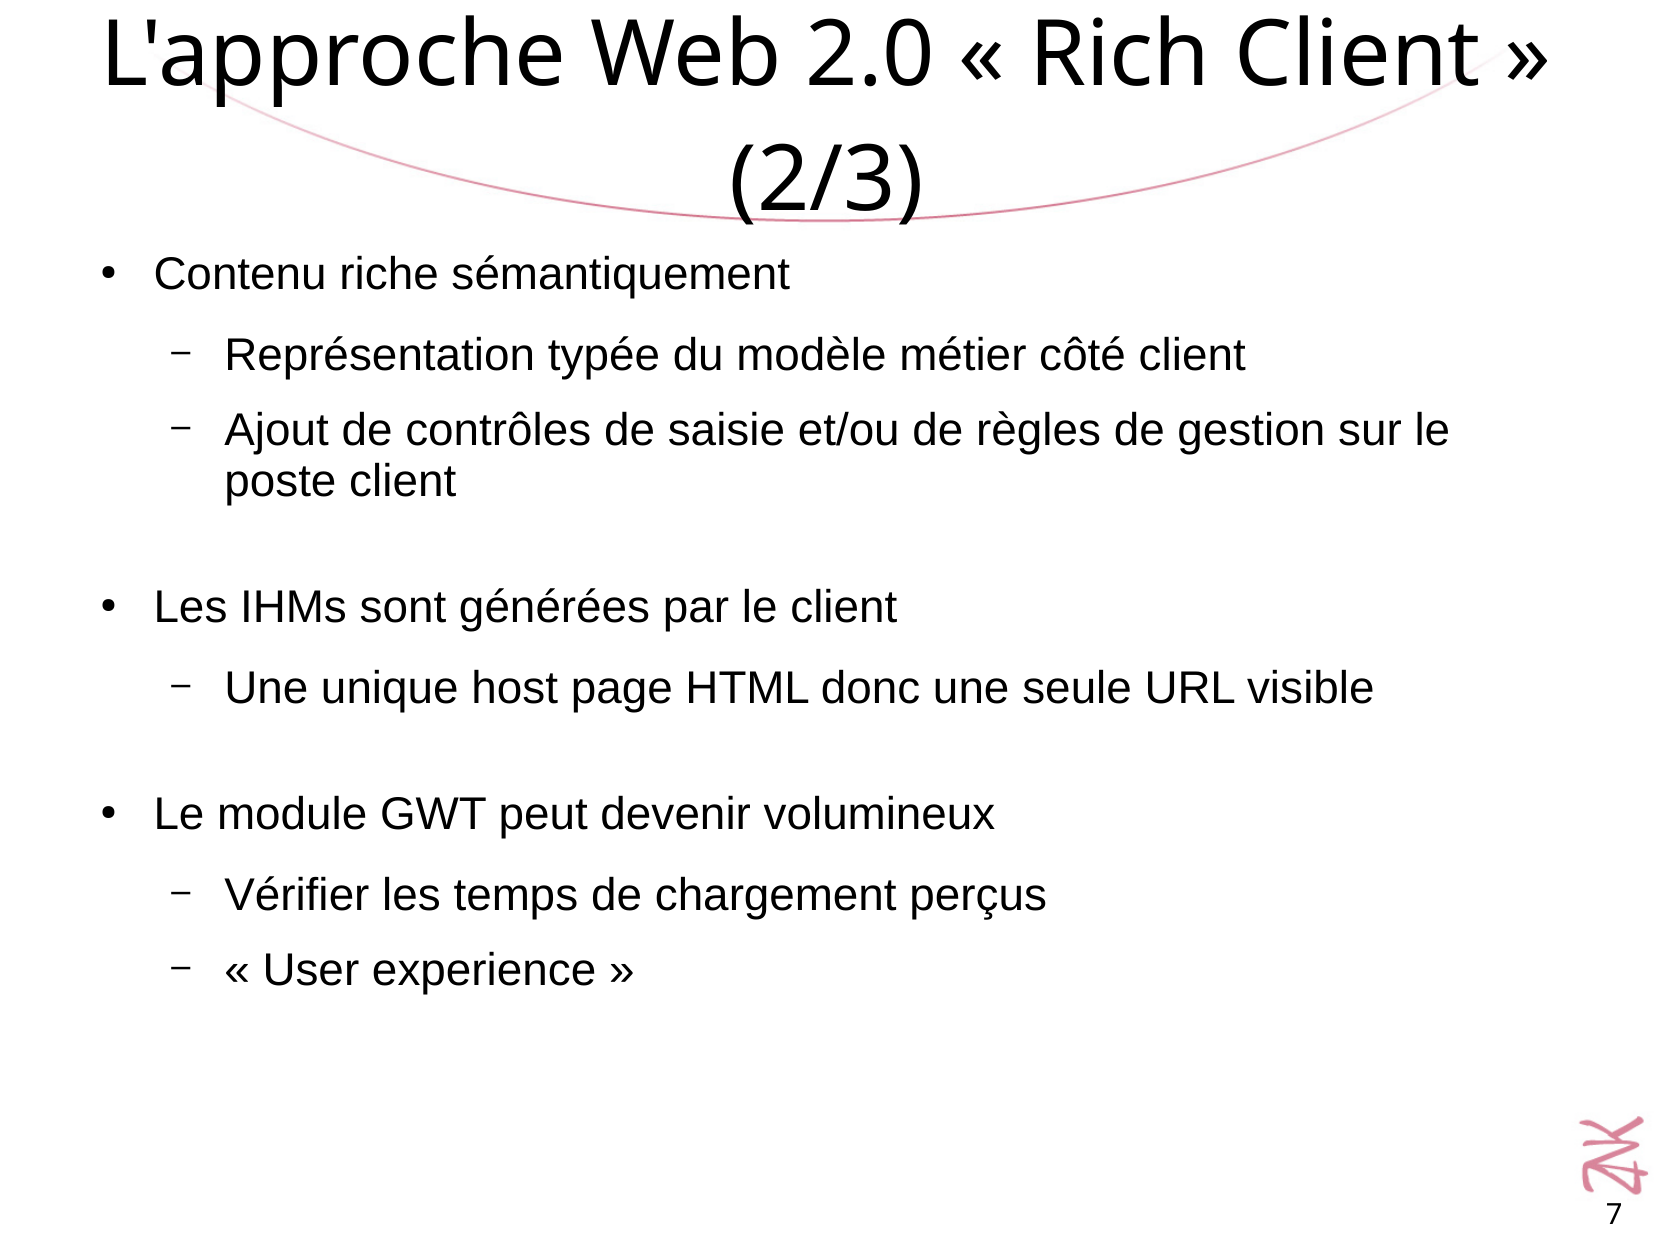

# L'approche Web 2.0 « Rich Client » (2/3)
Contenu riche sémantiquement
Représentation typée du modèle métier côté client
Ajout de contrôles de saisie et/ou de règles de gestion sur le poste client
Les IHMs sont générées par le client
Une unique host page HTML donc une seule URL visible
Le module GWT peut devenir volumineux
Vérifier les temps de chargement perçus
« User experience »
7